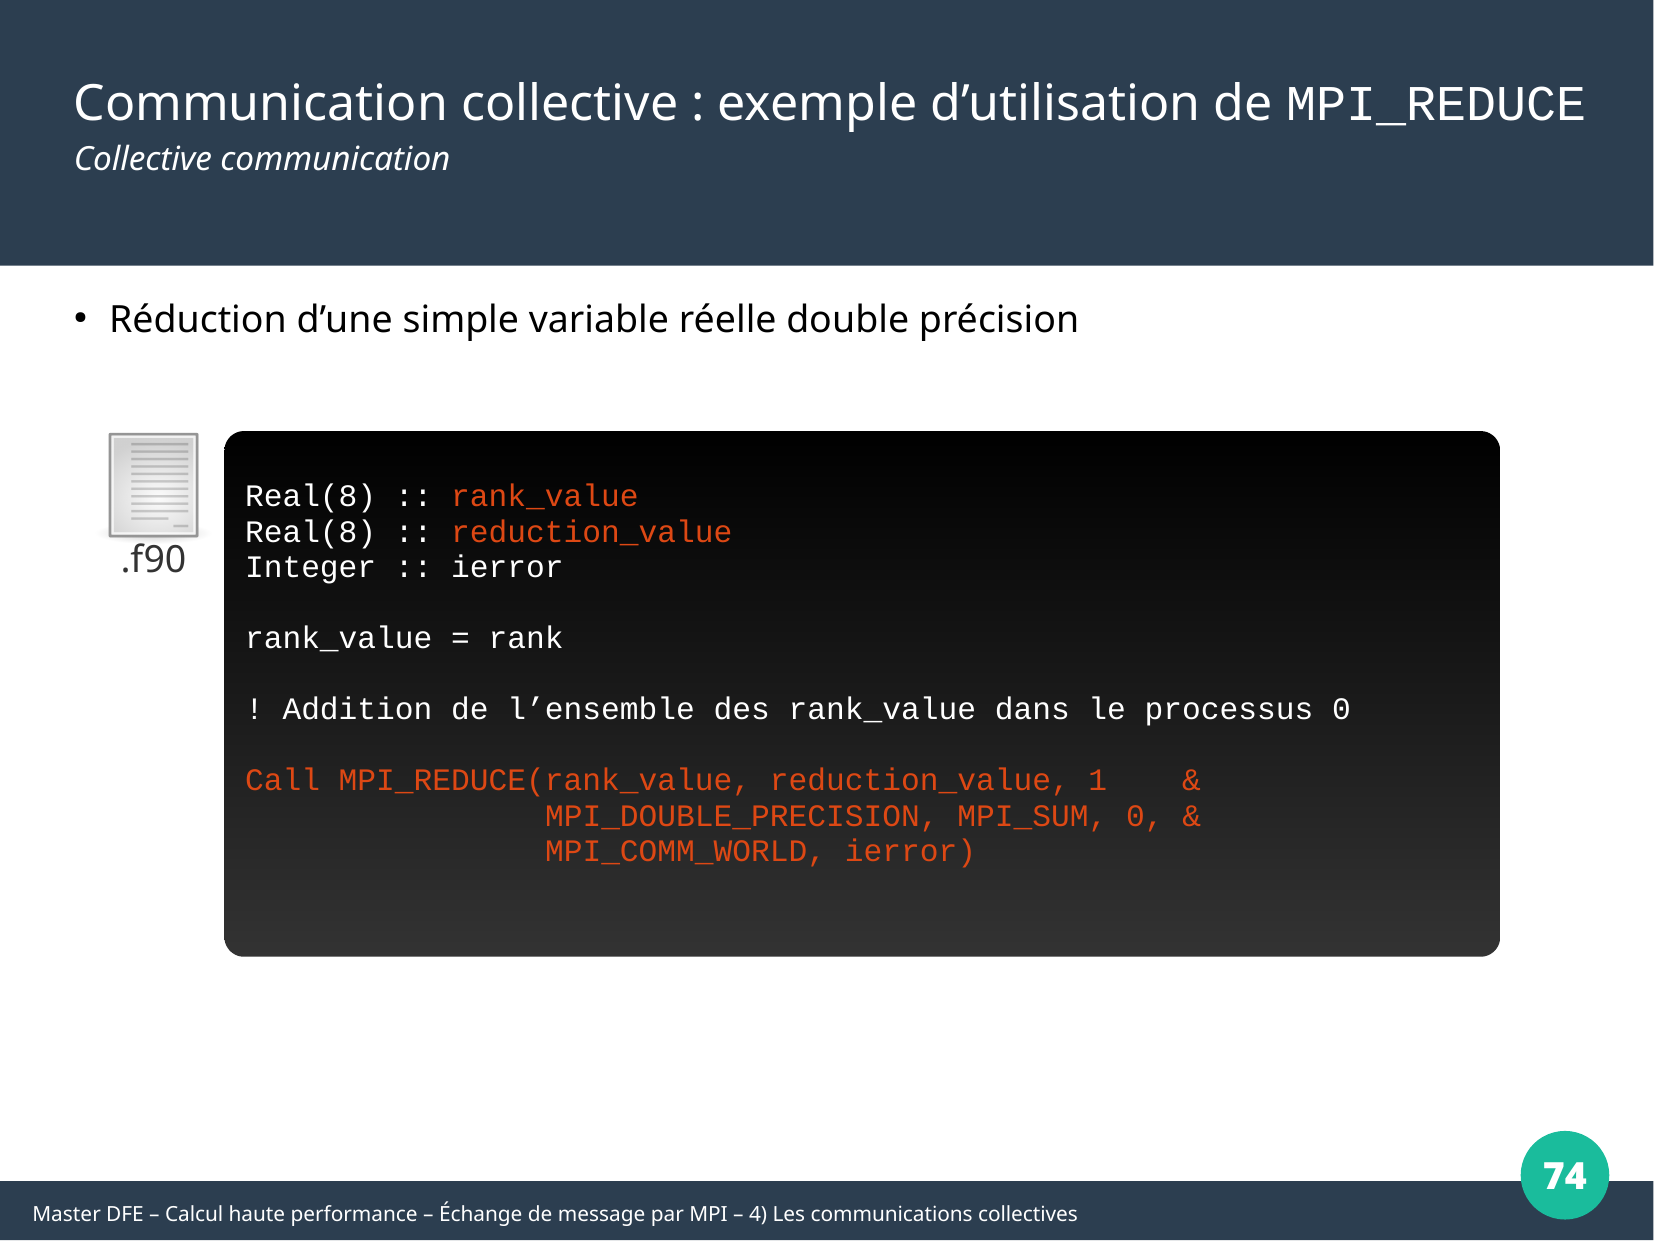

Communication collective : exemple d’utilisation de MPI_REDUCE
Collective communication
Réduction d’une simple variable réelle double précision
Real(8) :: rank_value
Real(8) :: reduction_value
Integer :: ierror
rank_value = rank
! Addition de l’ensemble des rank_value dans le processus 0
Call MPI_REDUCE(rank_value, reduction_value, 1 &
 MPI_DOUBLE_PRECISION, MPI_SUM, 0, &
 MPI_COMM_WORLD, ierror)
.f90
74
Master DFE – Calcul haute performance – Échange de message par MPI – 4) Les communications collectives